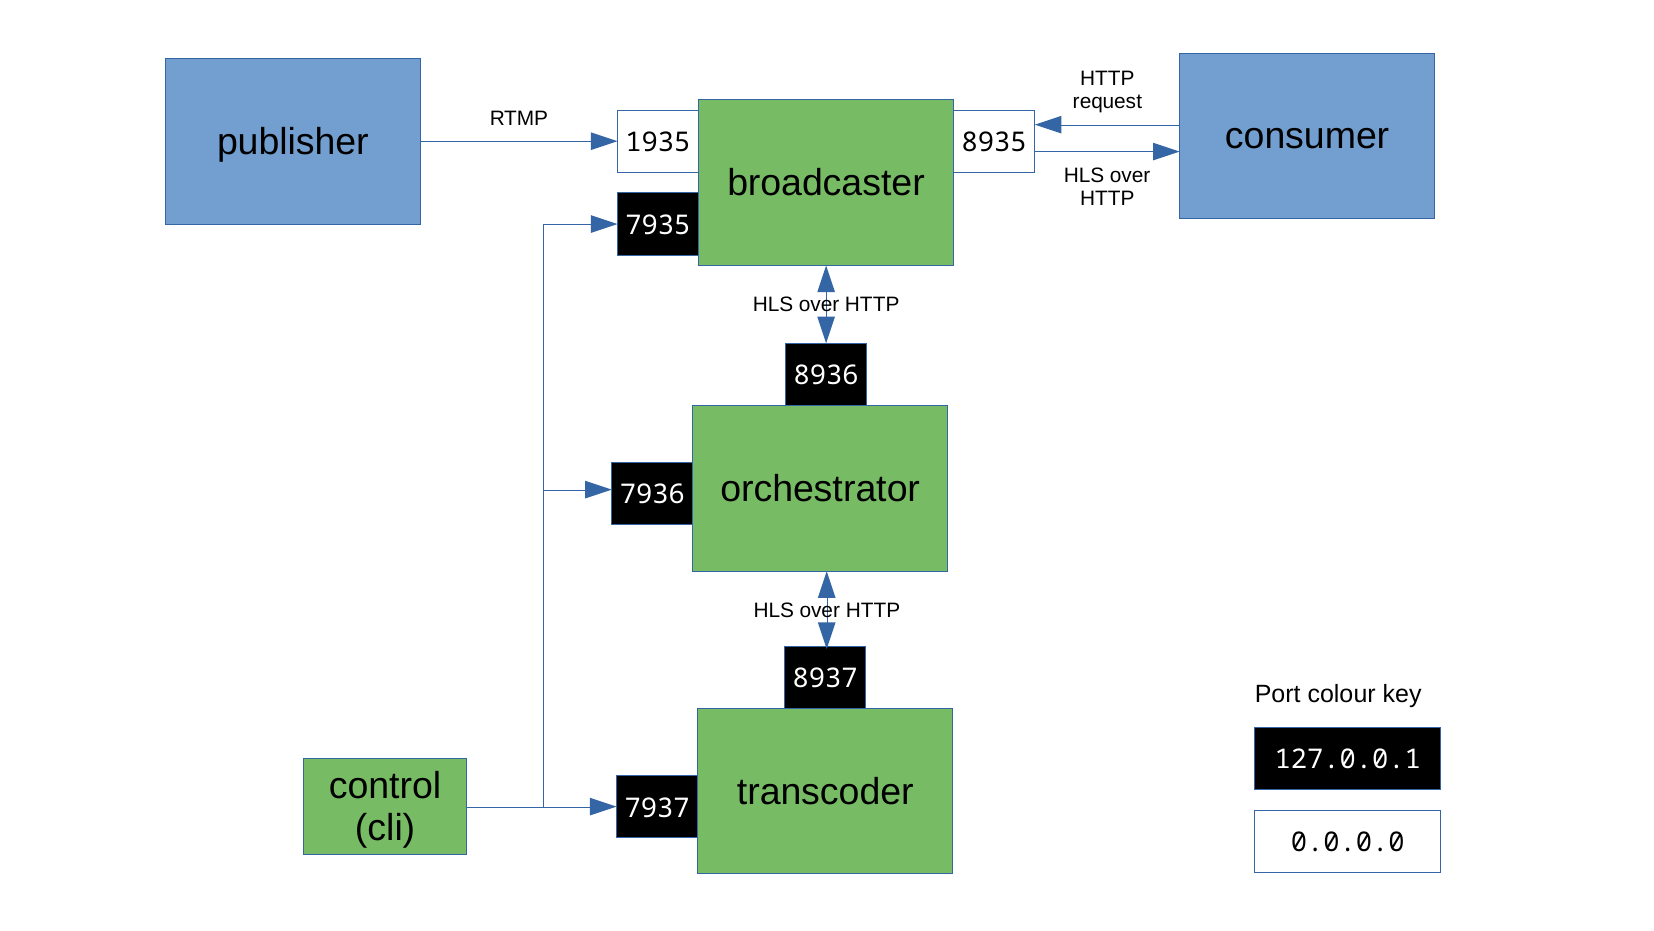

consumer
publisher
broadcaster
1935
8935
7935
8936
orchestrator
7936
8937
Port colour key
transcoder
127.0.0.1
control
(cli)
7937
0.0.0.0